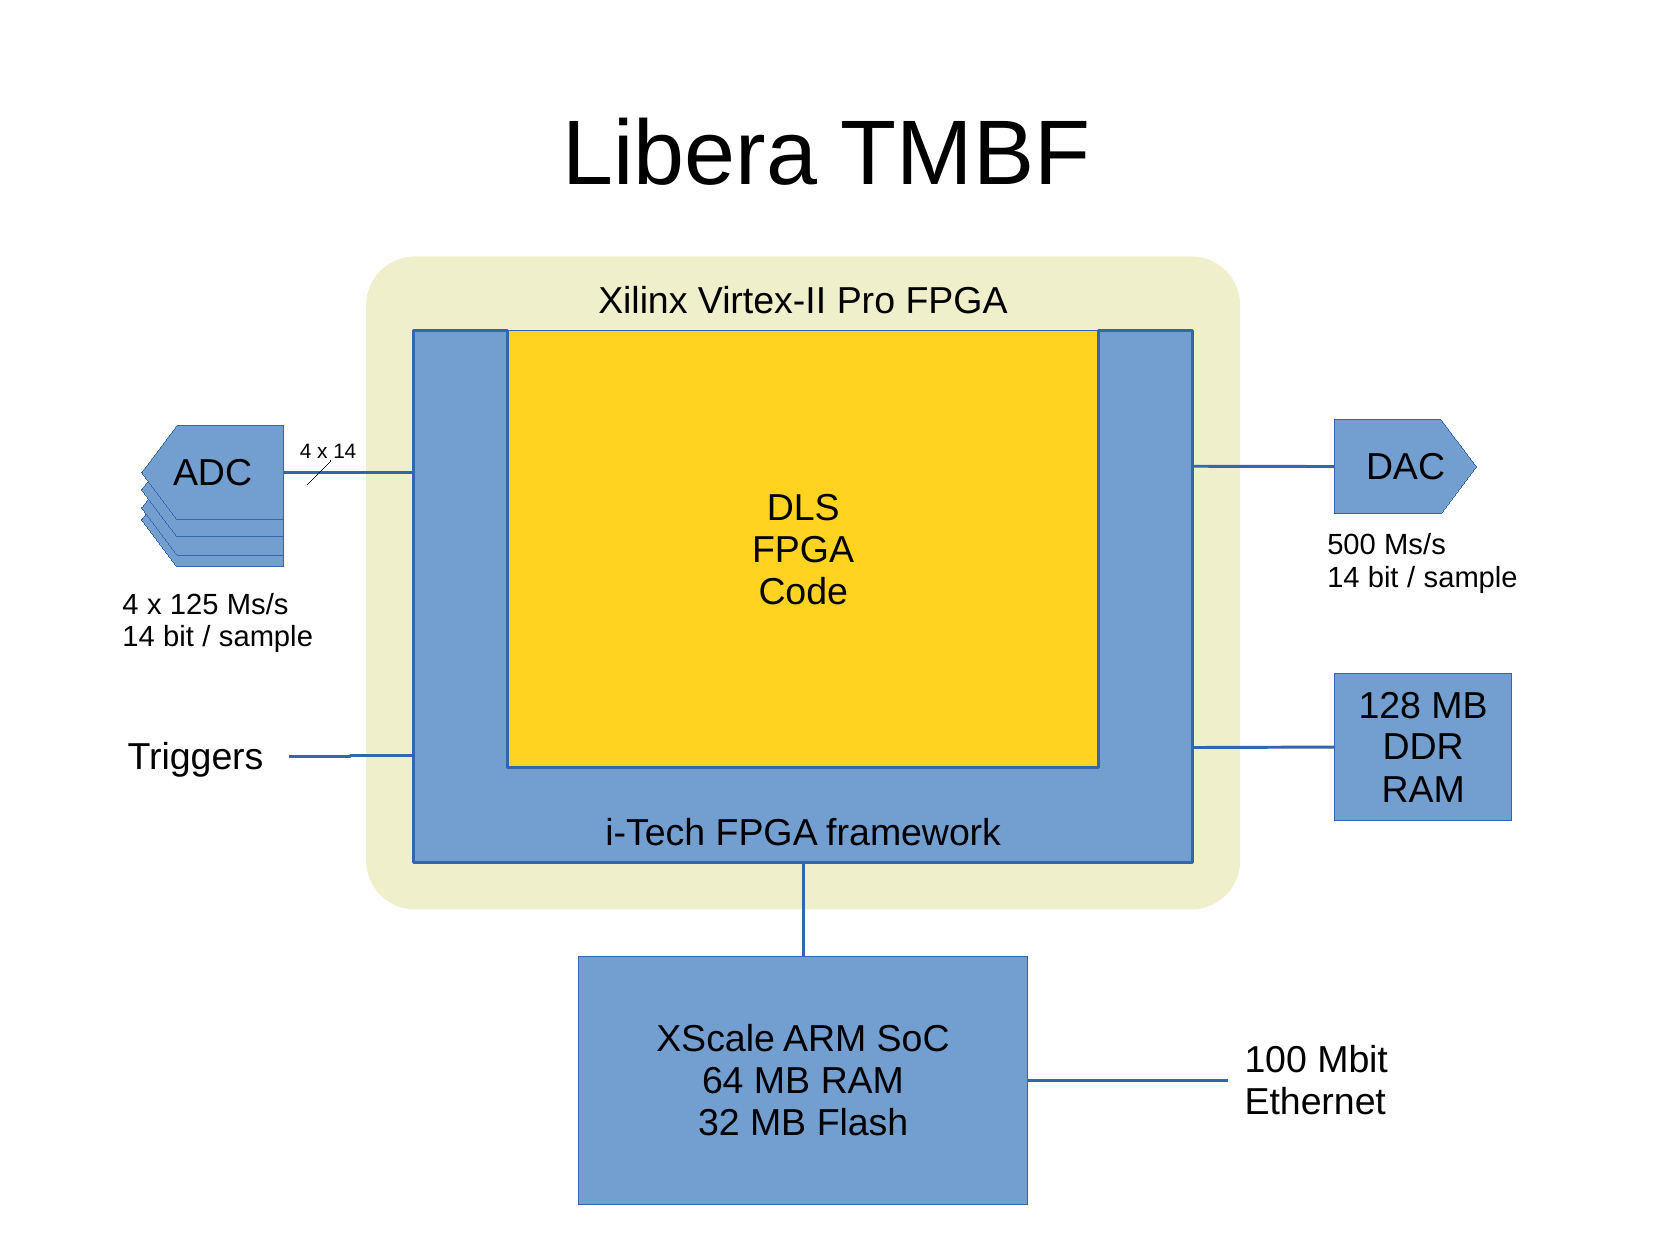

# Libera TMBF
Xilinx Virtex-II Pro FPGA
i-Tech FPGA framework
DLS
FPGA
Code
DAC
ADC
4 x 14
500 Ms/s
14 bit / sample
4 x 125 Ms/s
14 bit / sample
128 MB
DDR
RAM
Triggers
XScale ARM SoC
64 MB RAM
32 MB Flash
100 Mbit
Ethernet